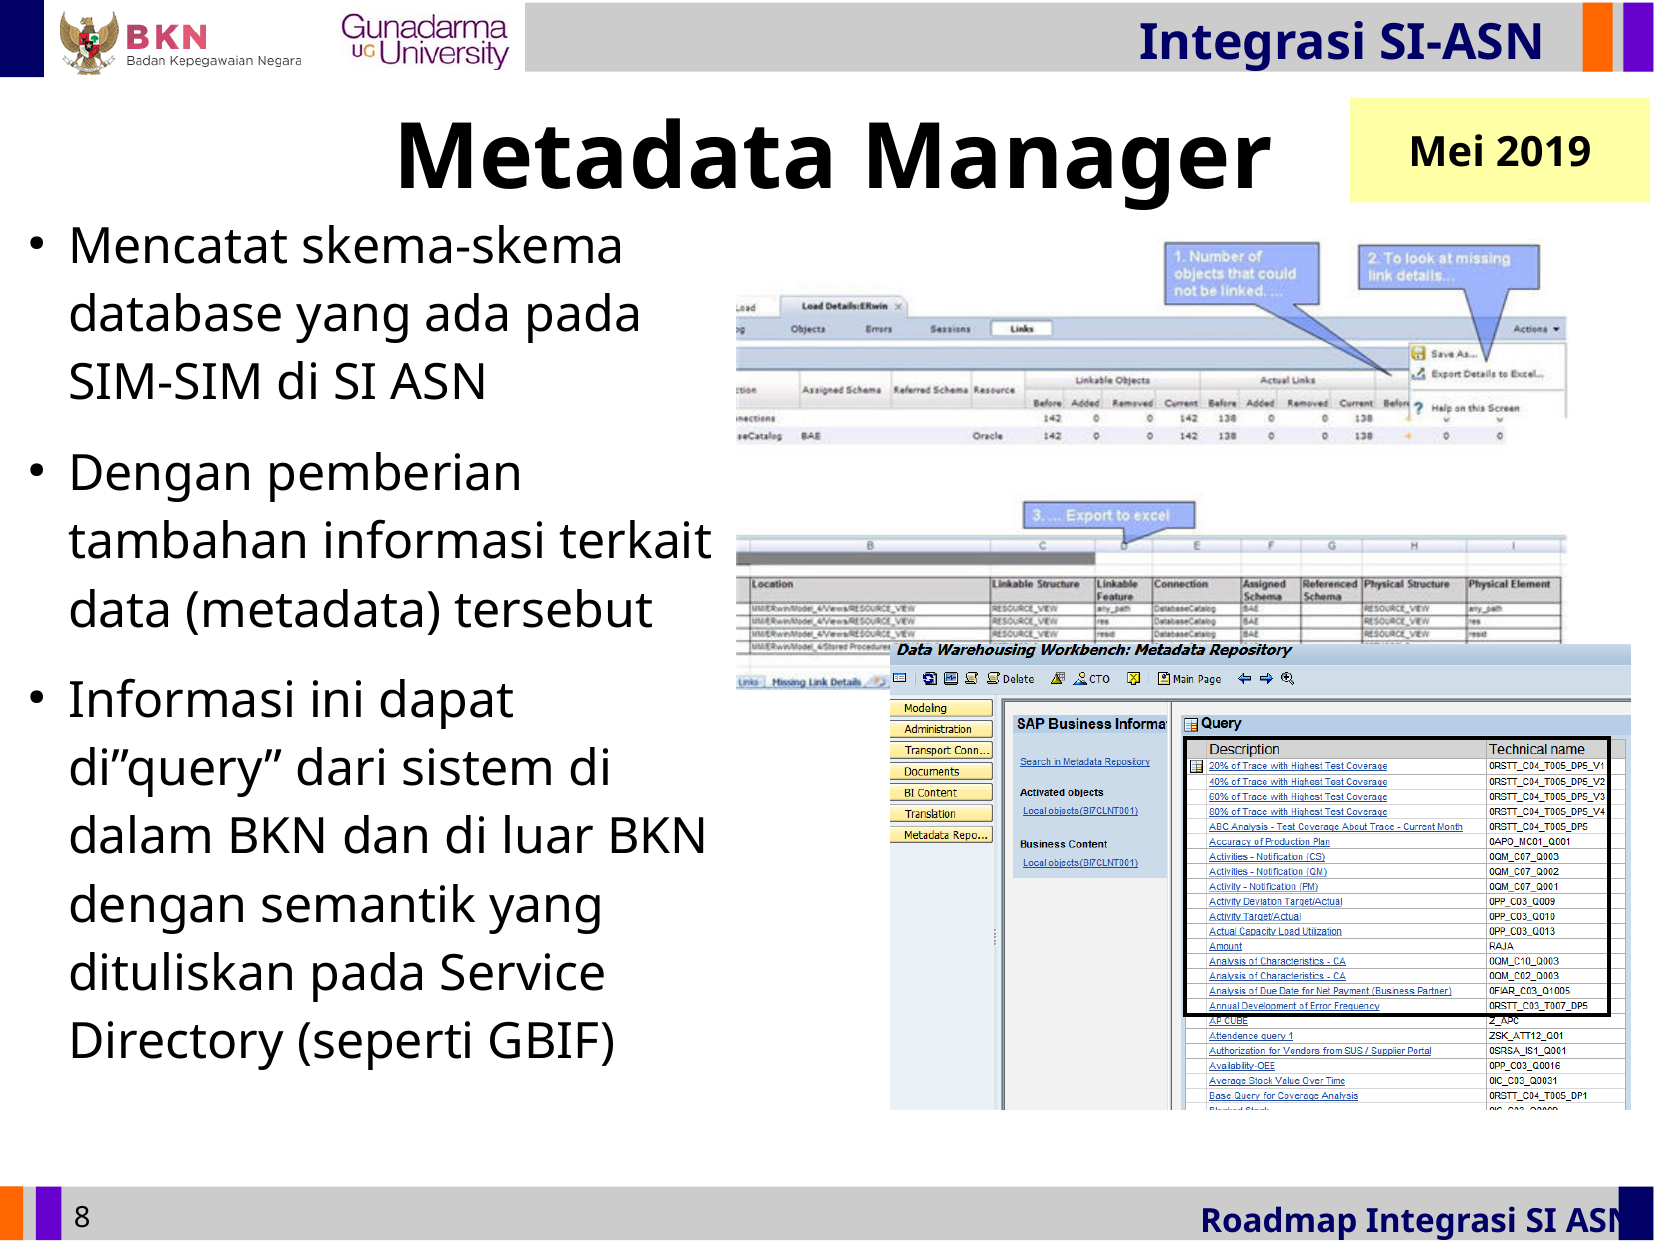

# Metadata Manager
Mei 2019
Mencatat skema-skema database yang ada pada SIM-SIM di SI ASN
Dengan pemberian tambahan informasi terkait data (metadata) tersebut
Informasi ini dapat di”query” dari sistem di dalam BKN dan di luar BKN dengan semantik yang dituliskan pada Service Directory (seperti GBIF)